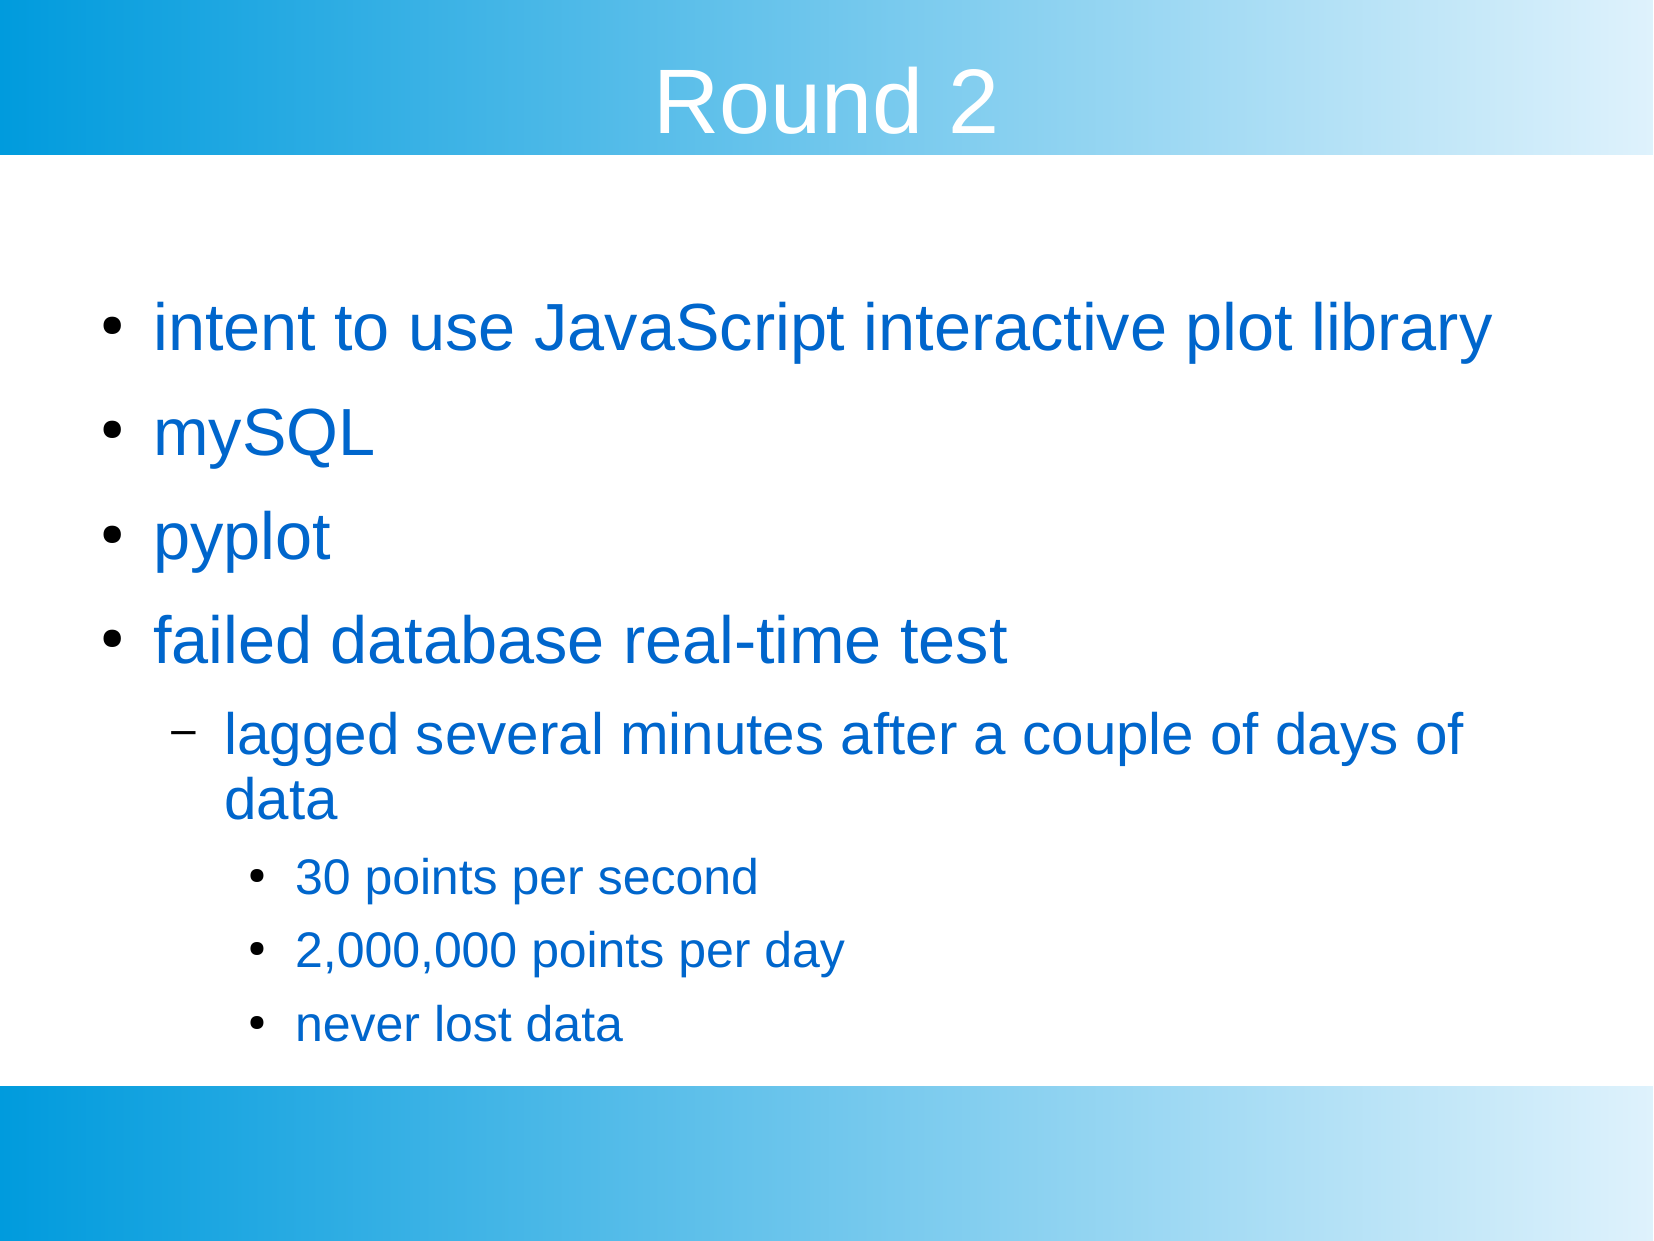

# Round 2
intent to use JavaScript interactive plot library
mySQL
pyplot
failed database real-time test
lagged several minutes after a couple of days of data
30 points per second
2,000,000 points per day
never lost data